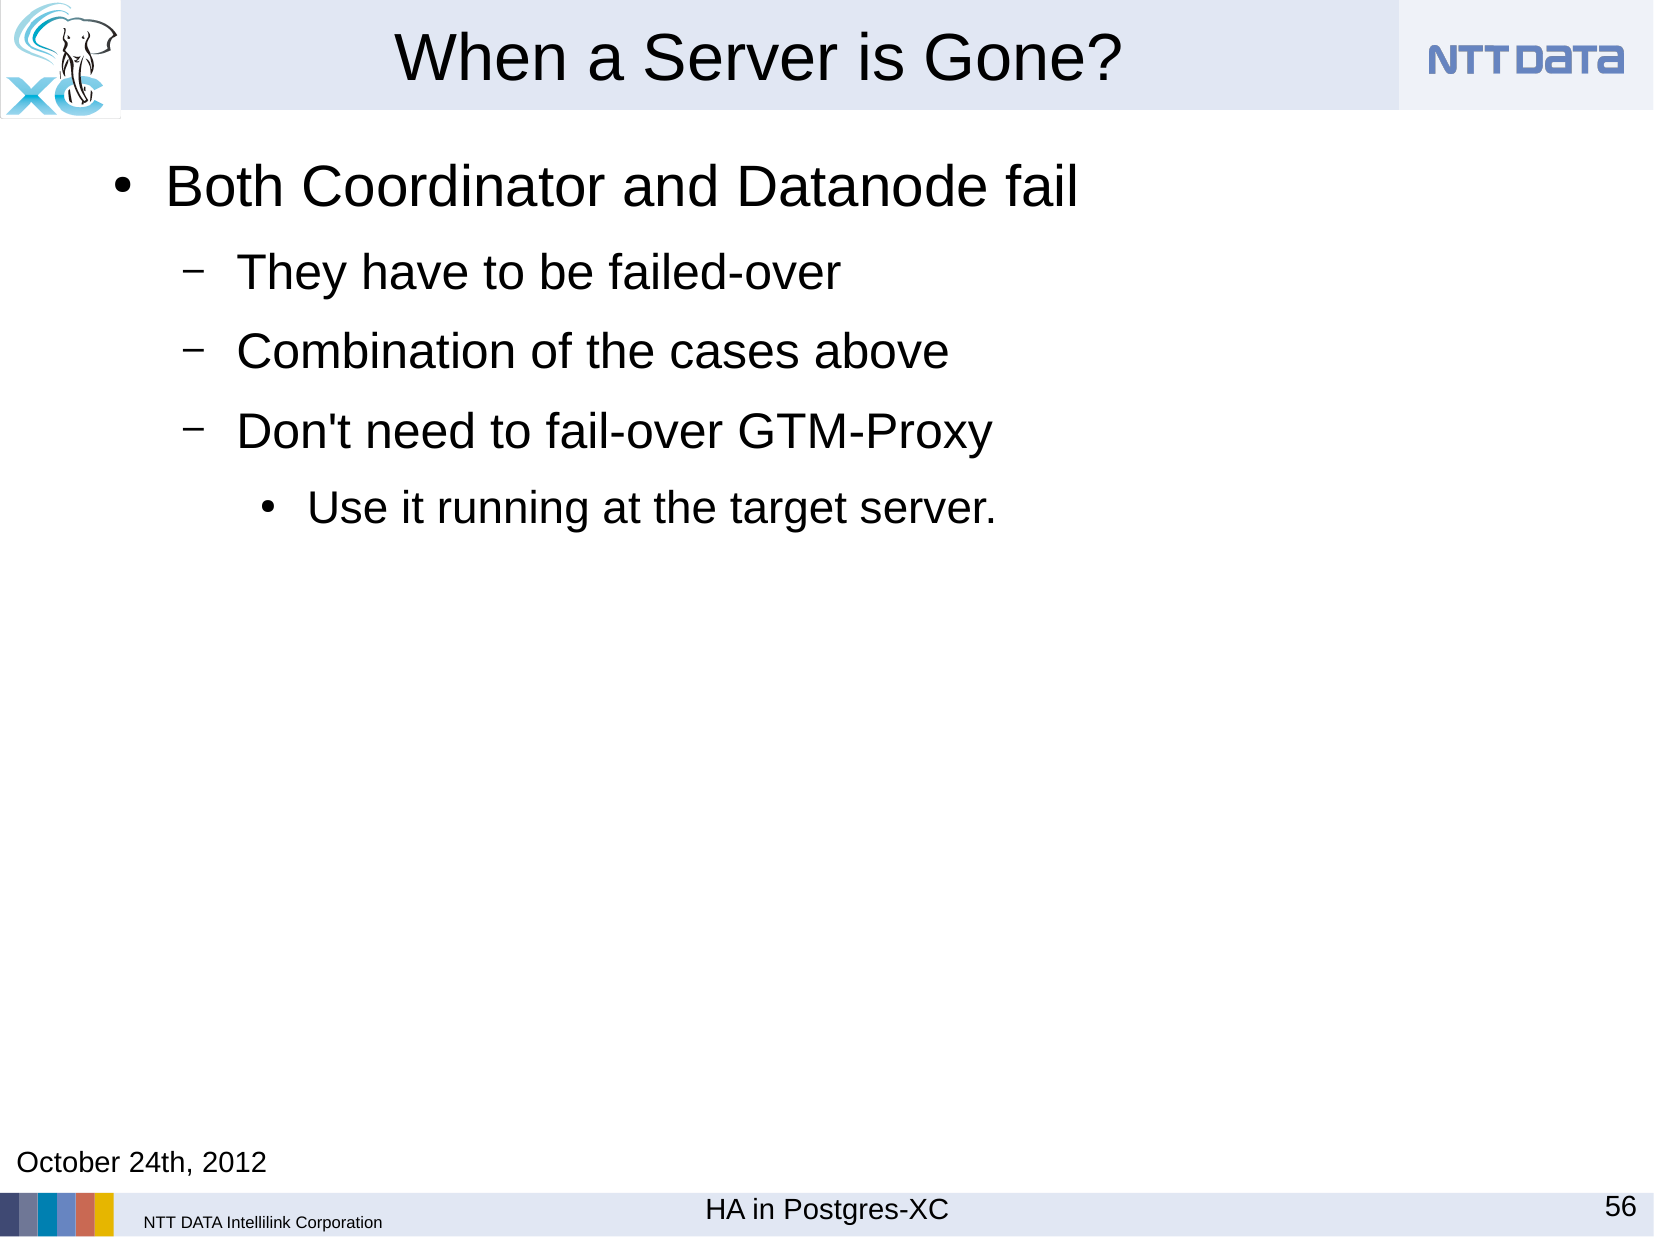

# When a Server is Gone?
Both Coordinator and Datanode fail
They have to be failed-over
Combination of the cases above
Don't need to fail-over GTM-Proxy
Use it running at the target server.
October 24th, 2012
56
HA in Postgres-XC